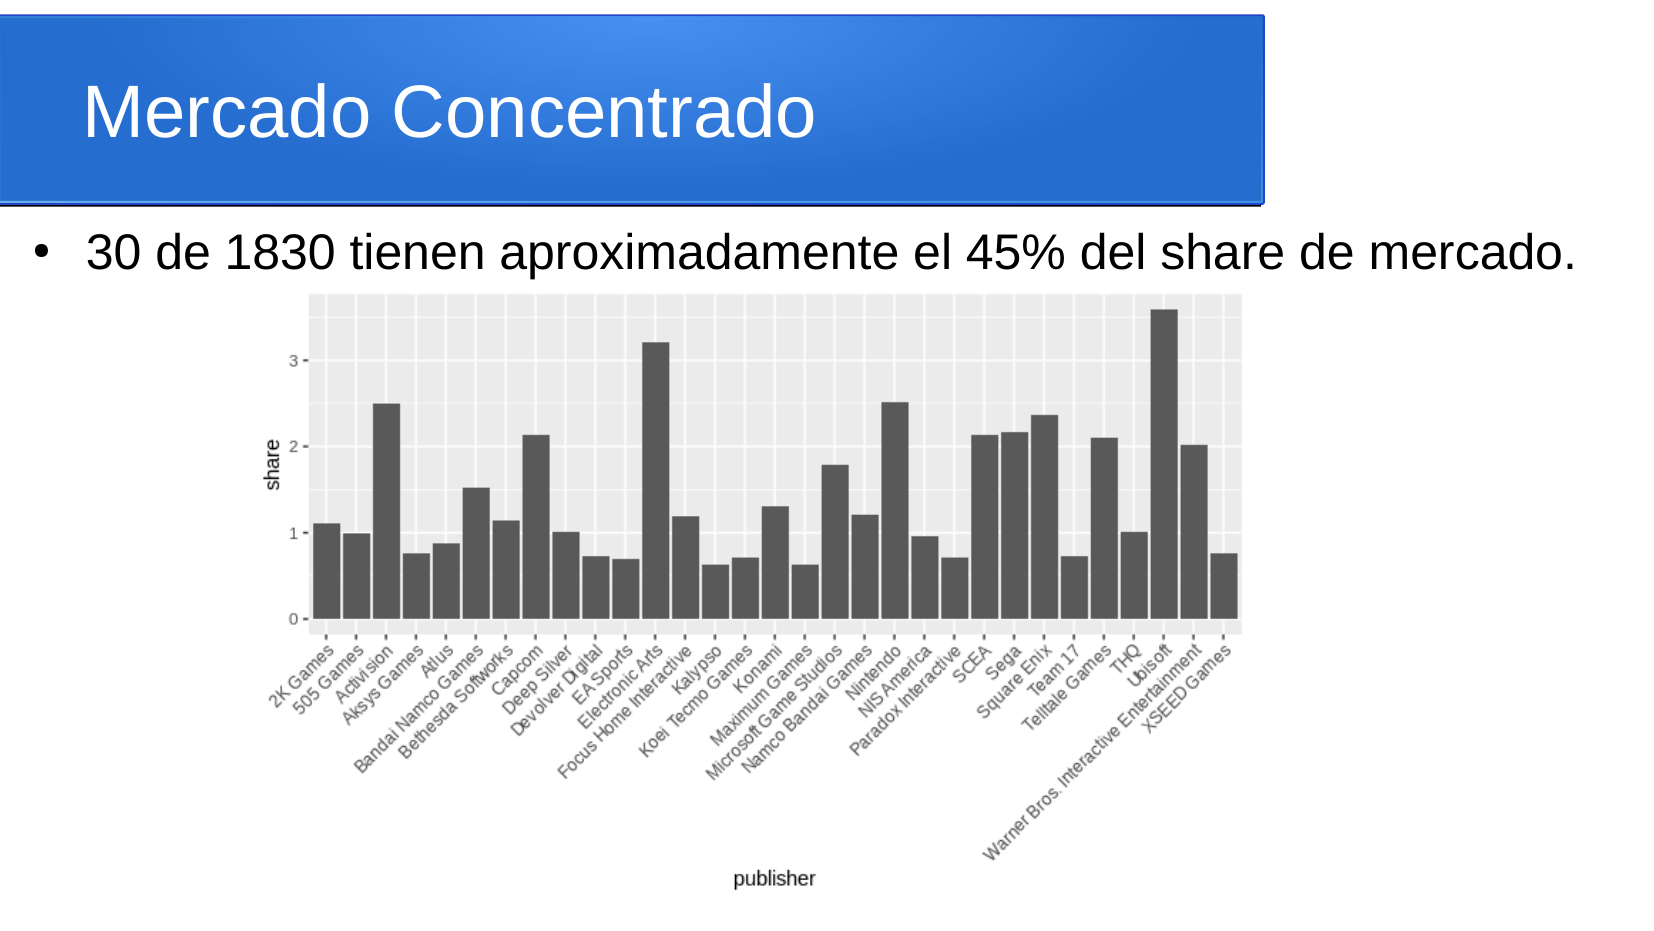

# Mercado Concentrado
30 de 1830 tienen aproximadamente el 45% del share de mercado.